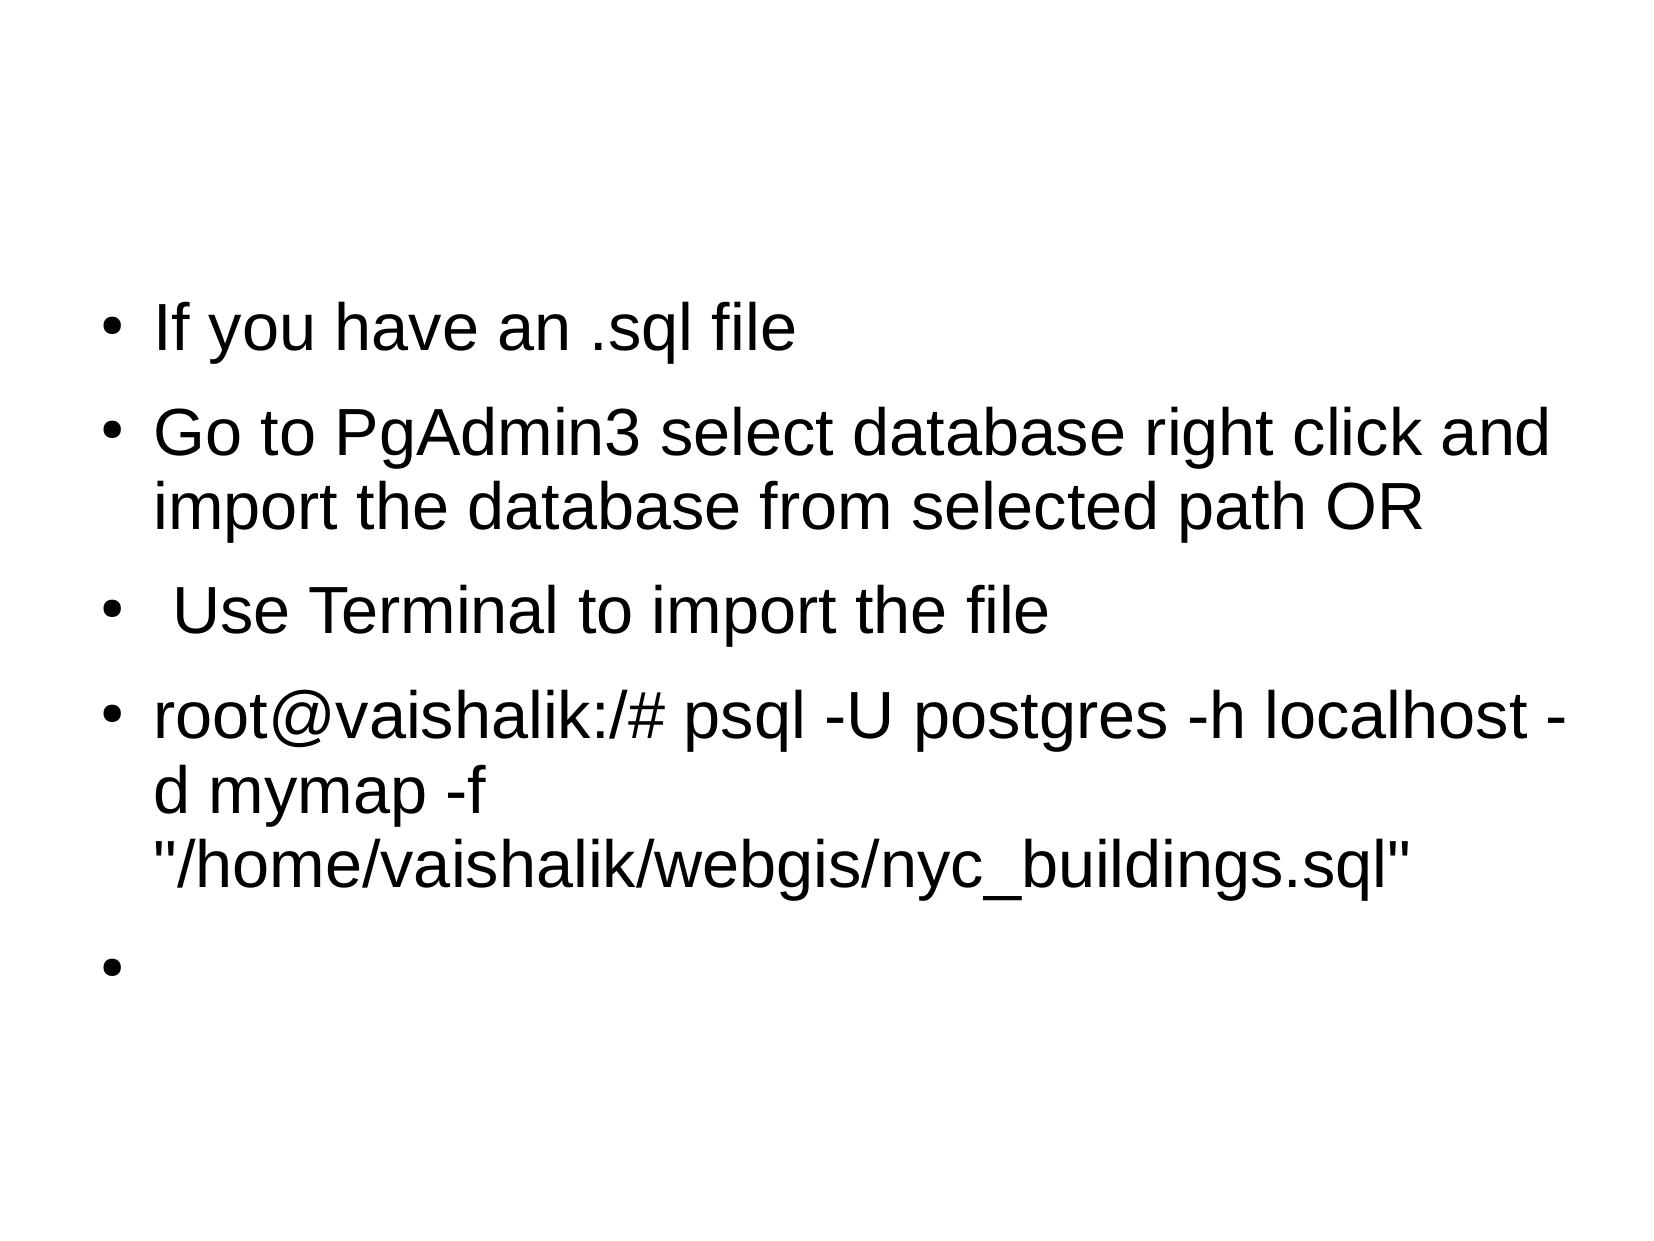

#
If you have an .sql file
Go to PgAdmin3 select database right click and import the database from selected path OR
 Use Terminal to import the file
root@vaishalik:/# psql -U postgres -h localhost -d mymap -f "/home/vaishalik/webgis/nyc_buildings.sql"